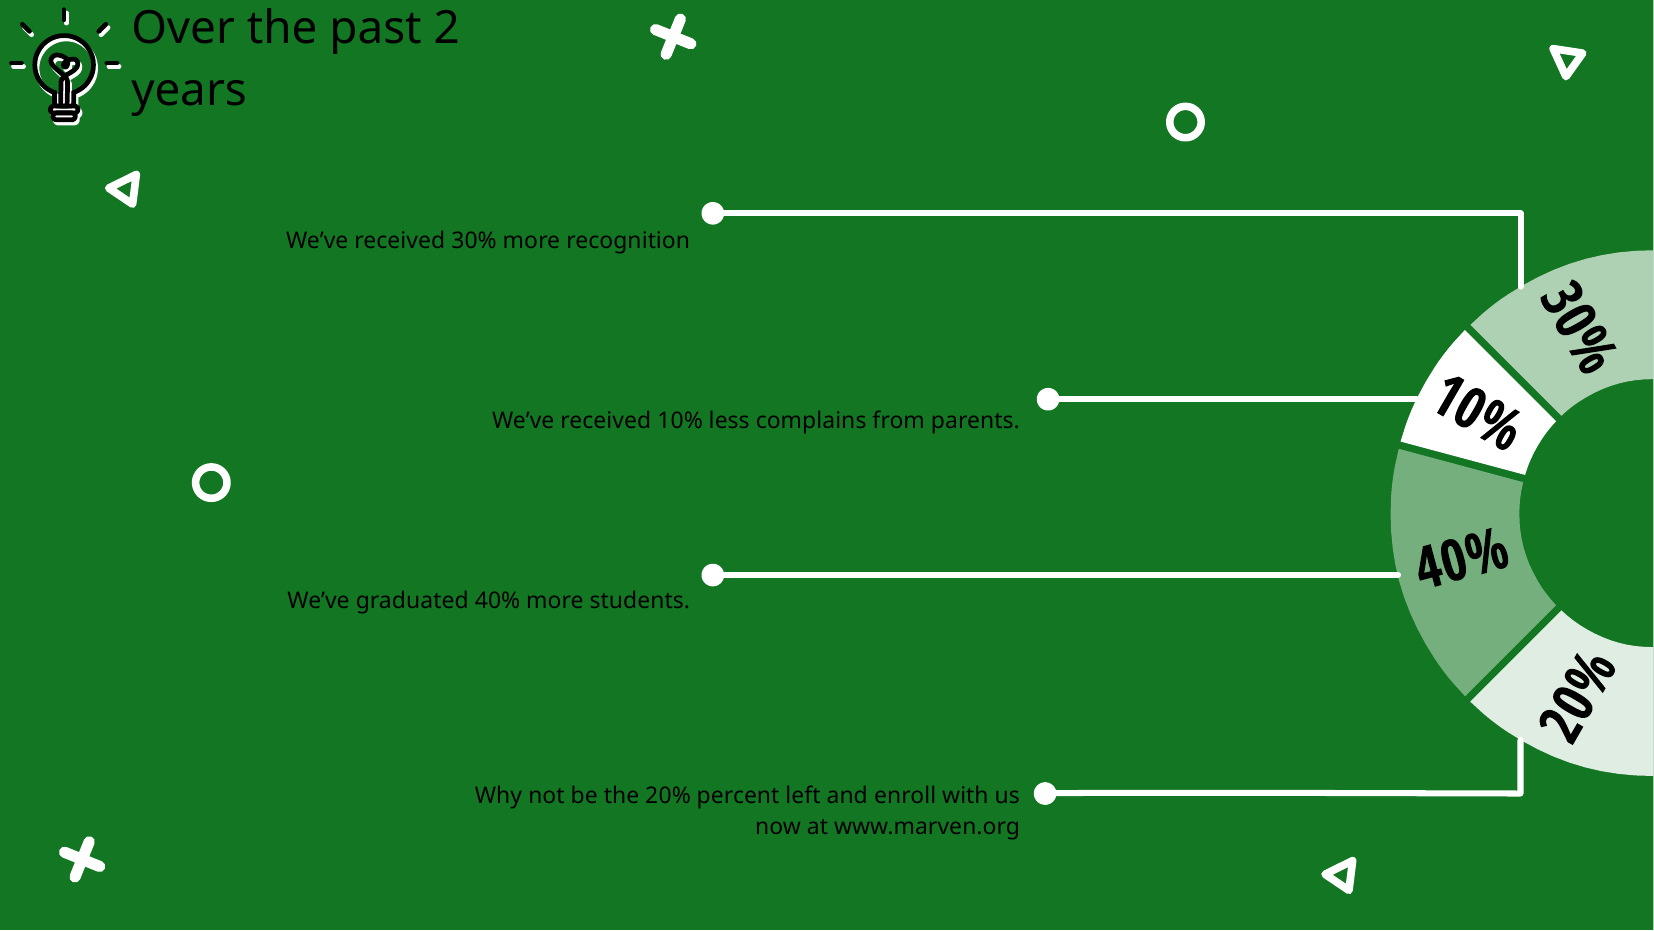

# Over the past 2 years
We’ve received 30% more recognition
We’ve received 10% less complains from parents.
We’ve graduated 40% more students.
Why not be the 20% percent left and enroll with us now at www.marven.org